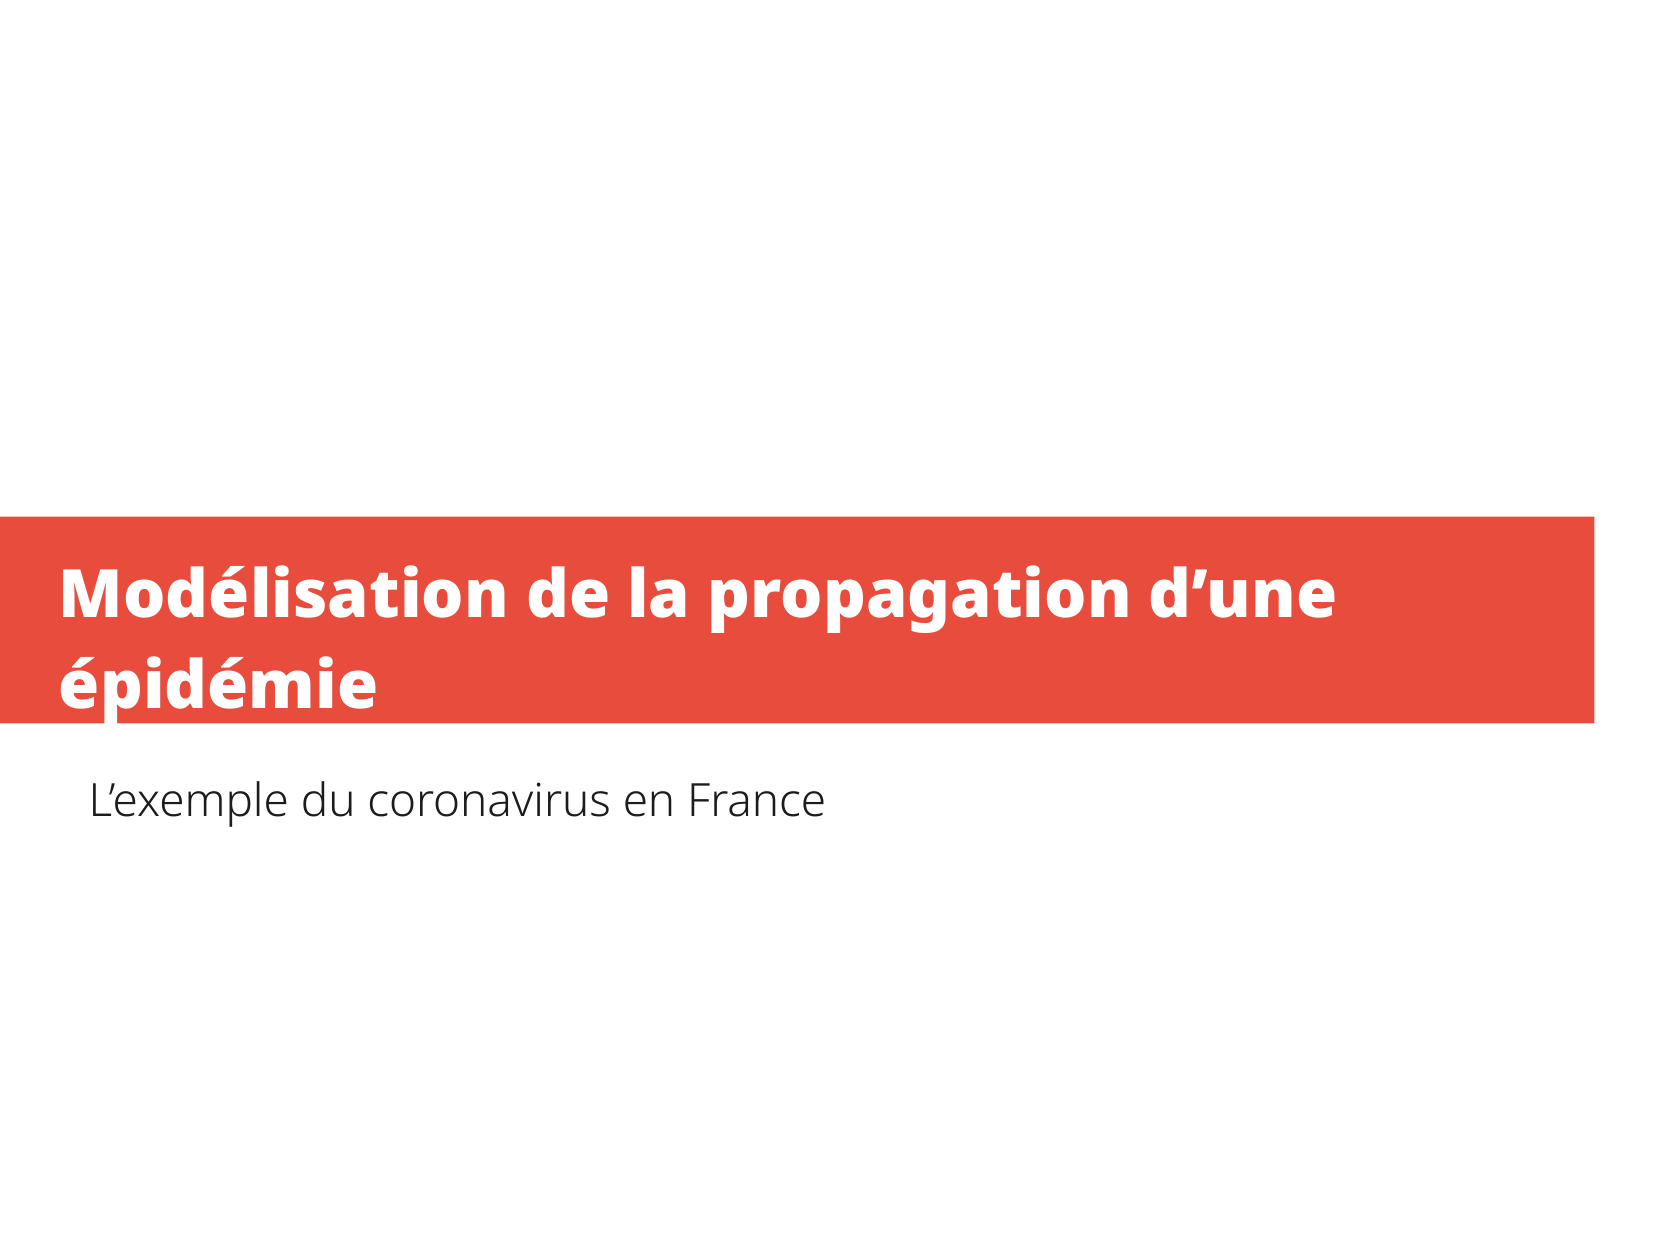

# Modélisation de la propagation d’une épidémie
L’exemple du coronavirus en France